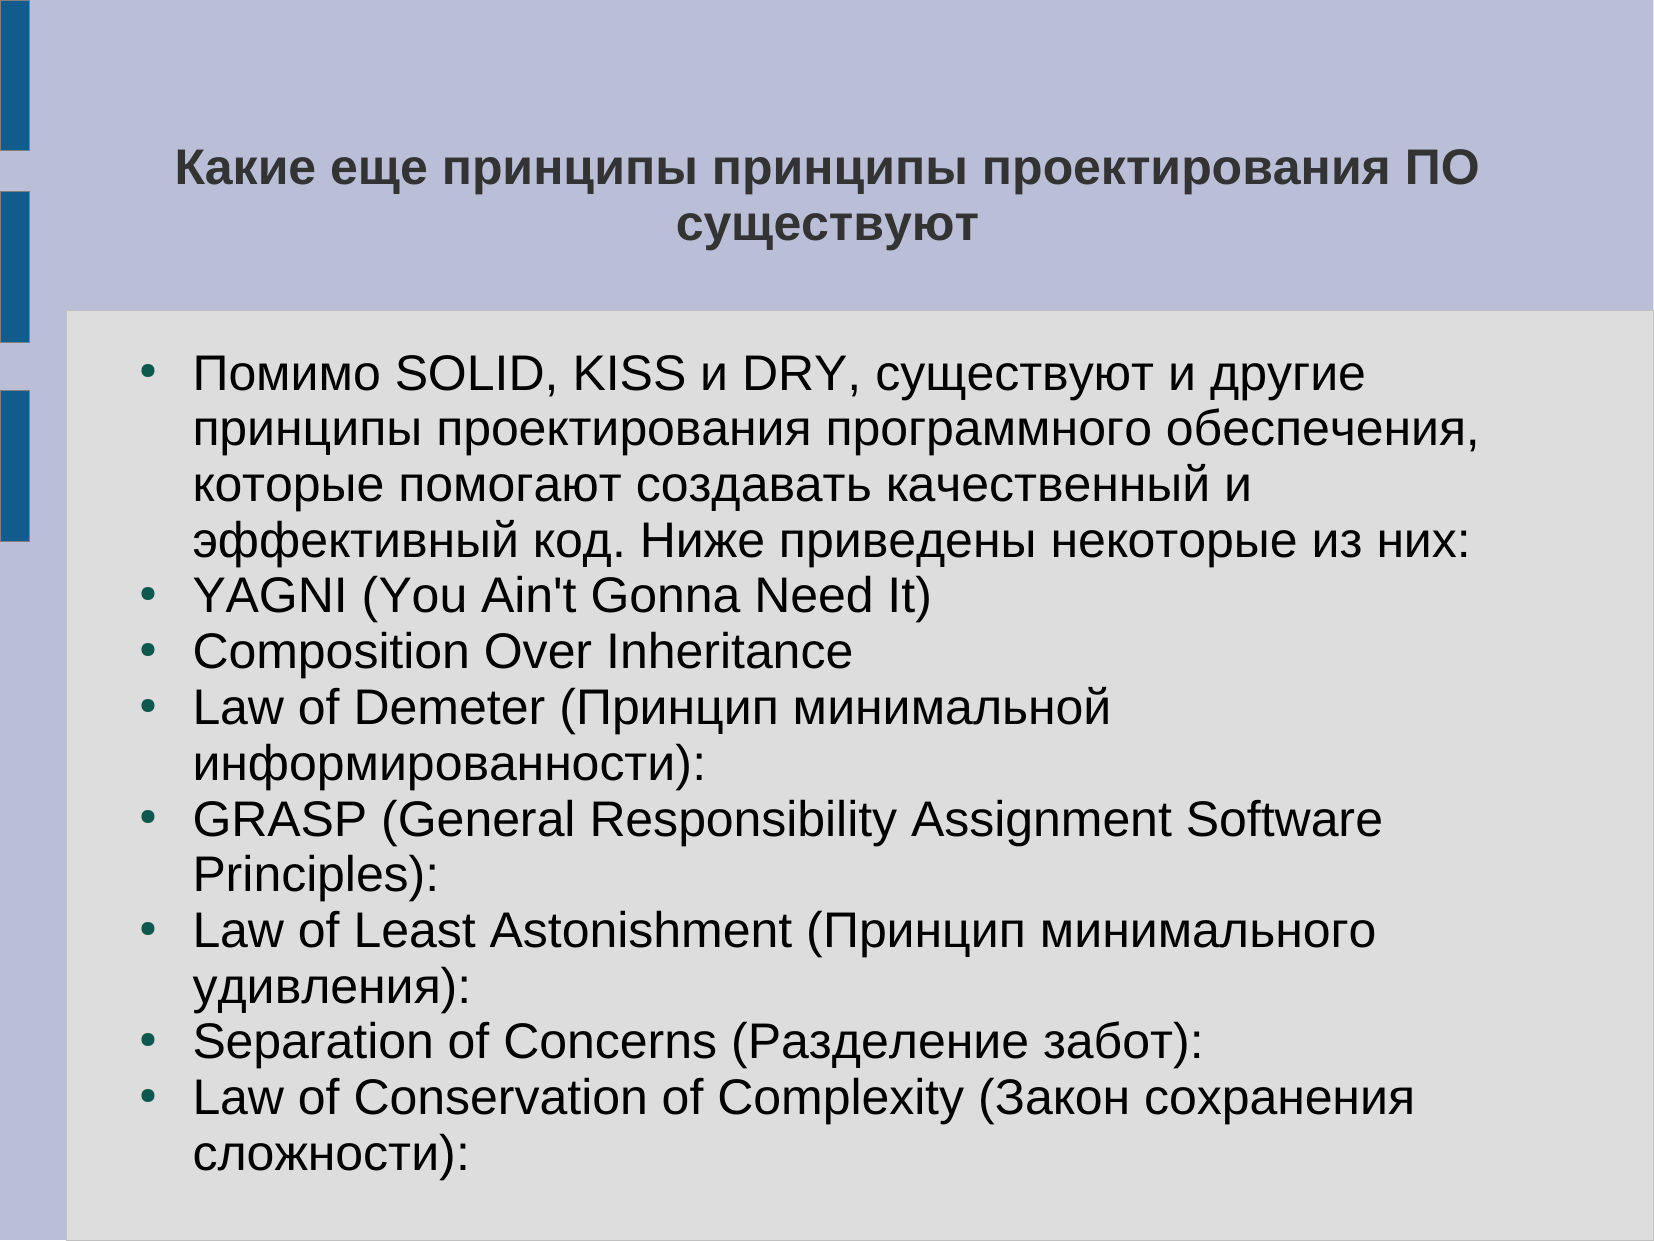

# Какие еще принципы принципы проектирования ПО существуют
Помимо SOLID, KISS и DRY, существуют и другие принципы проектирования программного обеспечения, которые помогают создавать качественный и эффективный код. Ниже приведены некоторые из них:
YAGNI (You Ain't Gonna Need It)
Composition Over Inheritance
Law of Demeter (Принцип минимальной информированности):
GRASP (General Responsibility Assignment Software Principles):
Law of Least Astonishment (Принцип минимального удивления):
Separation of Concerns (Разделение забот):
Law of Conservation of Complexity (Закон сохранения сложности):